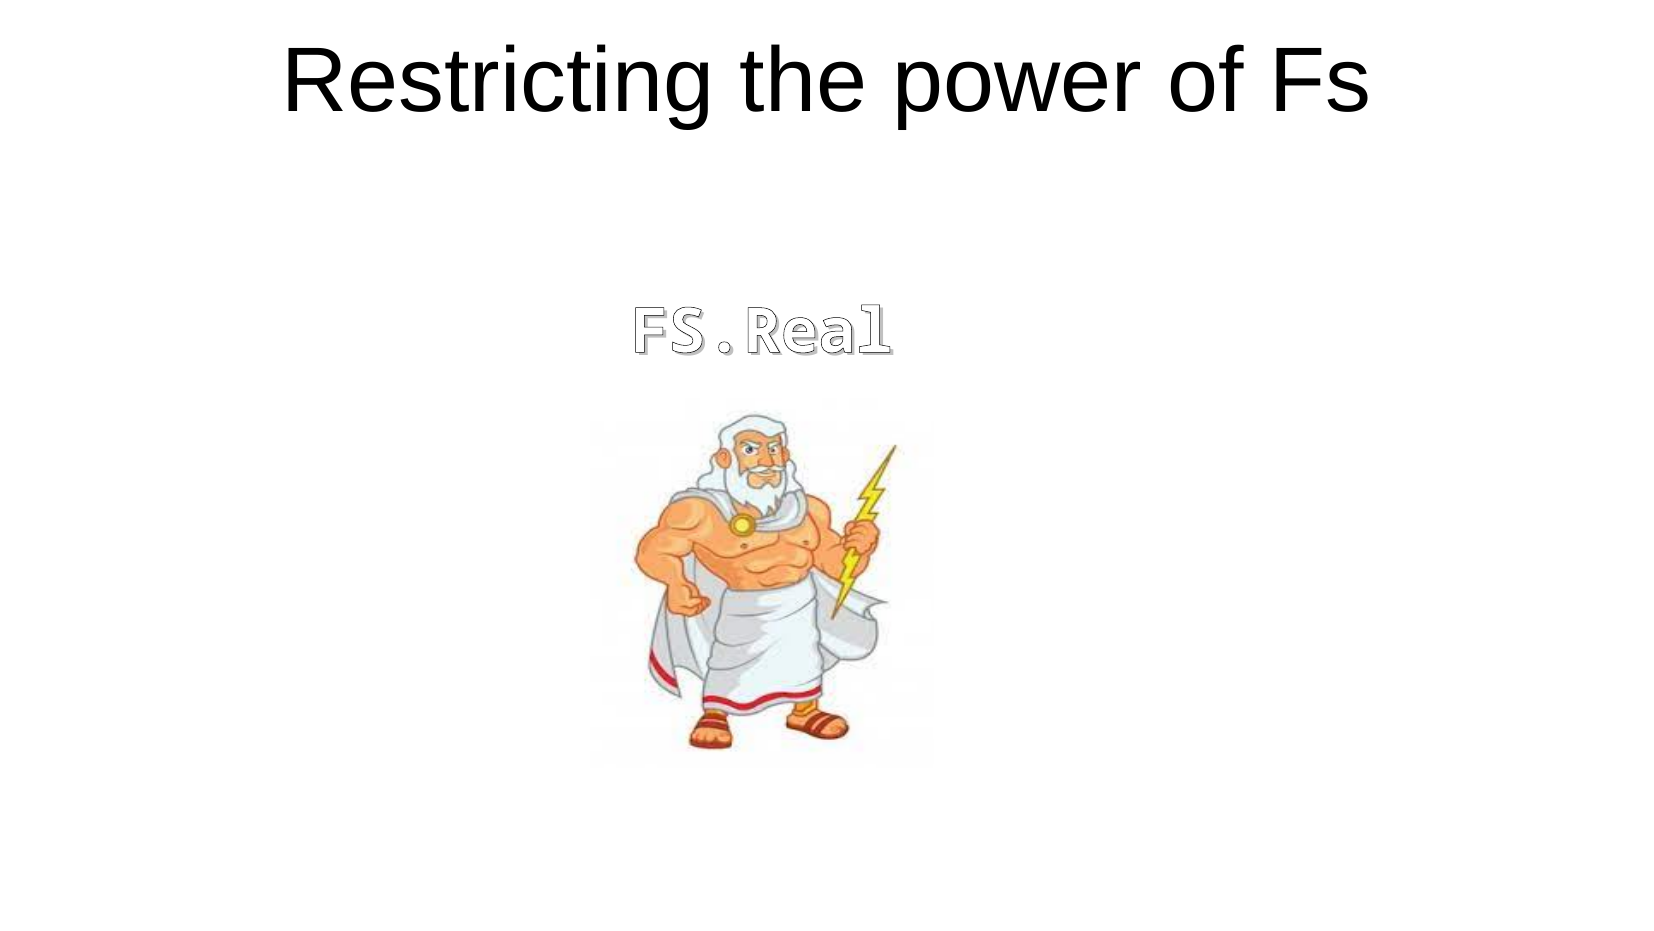

# Restricting the power of Fs
FS.Real